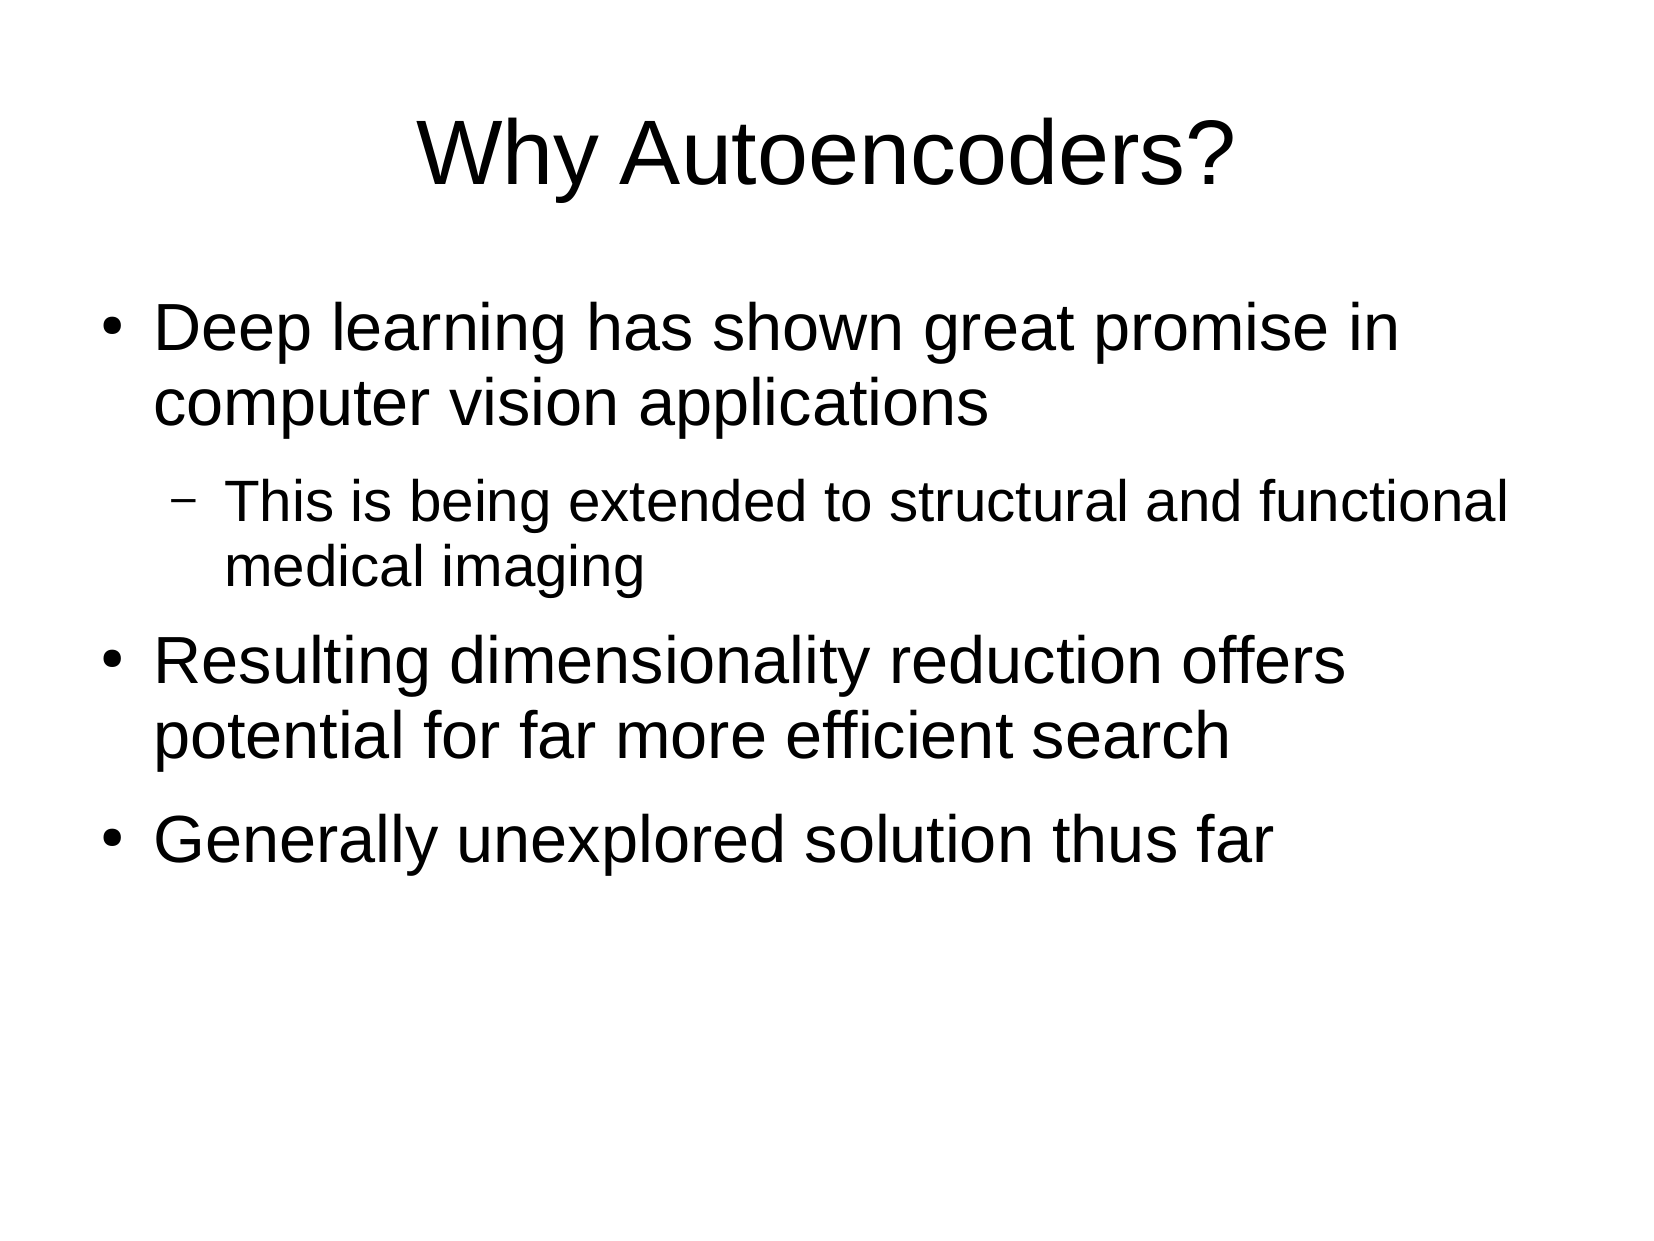

# Why Autoencoders?
Deep learning has shown great promise in computer vision applications
This is being extended to structural and functional medical imaging
Resulting dimensionality reduction offers potential for far more efficient search
Generally unexplored solution thus far